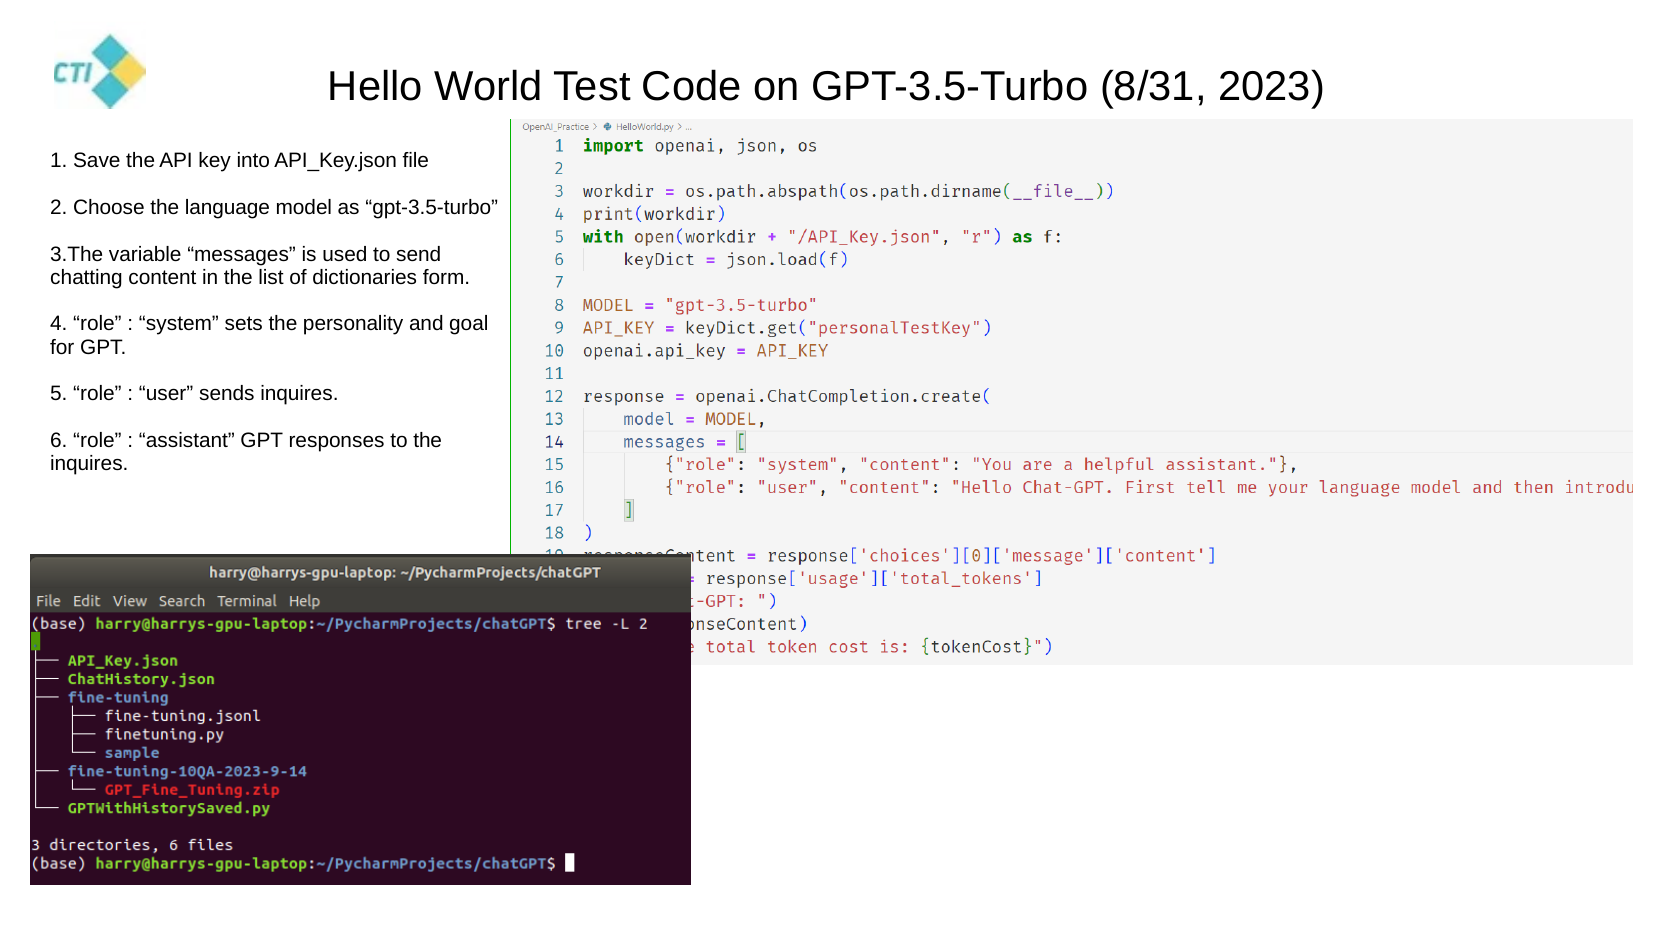

# Hello World Test Code on GPT-3.5-Turbo (8/31, 2023)
1. Save the API key into API_Key.json file
2. Choose the language model as “gpt-3.5-turbo”
3.The variable “messages” is used to send chatting content in the list of dictionaries form.
4. “role” : “system” sets the personality and goal for GPT.
5. “role” : “user” sends inquires.
6. “role” : “assistant” GPT responses to the inquires.